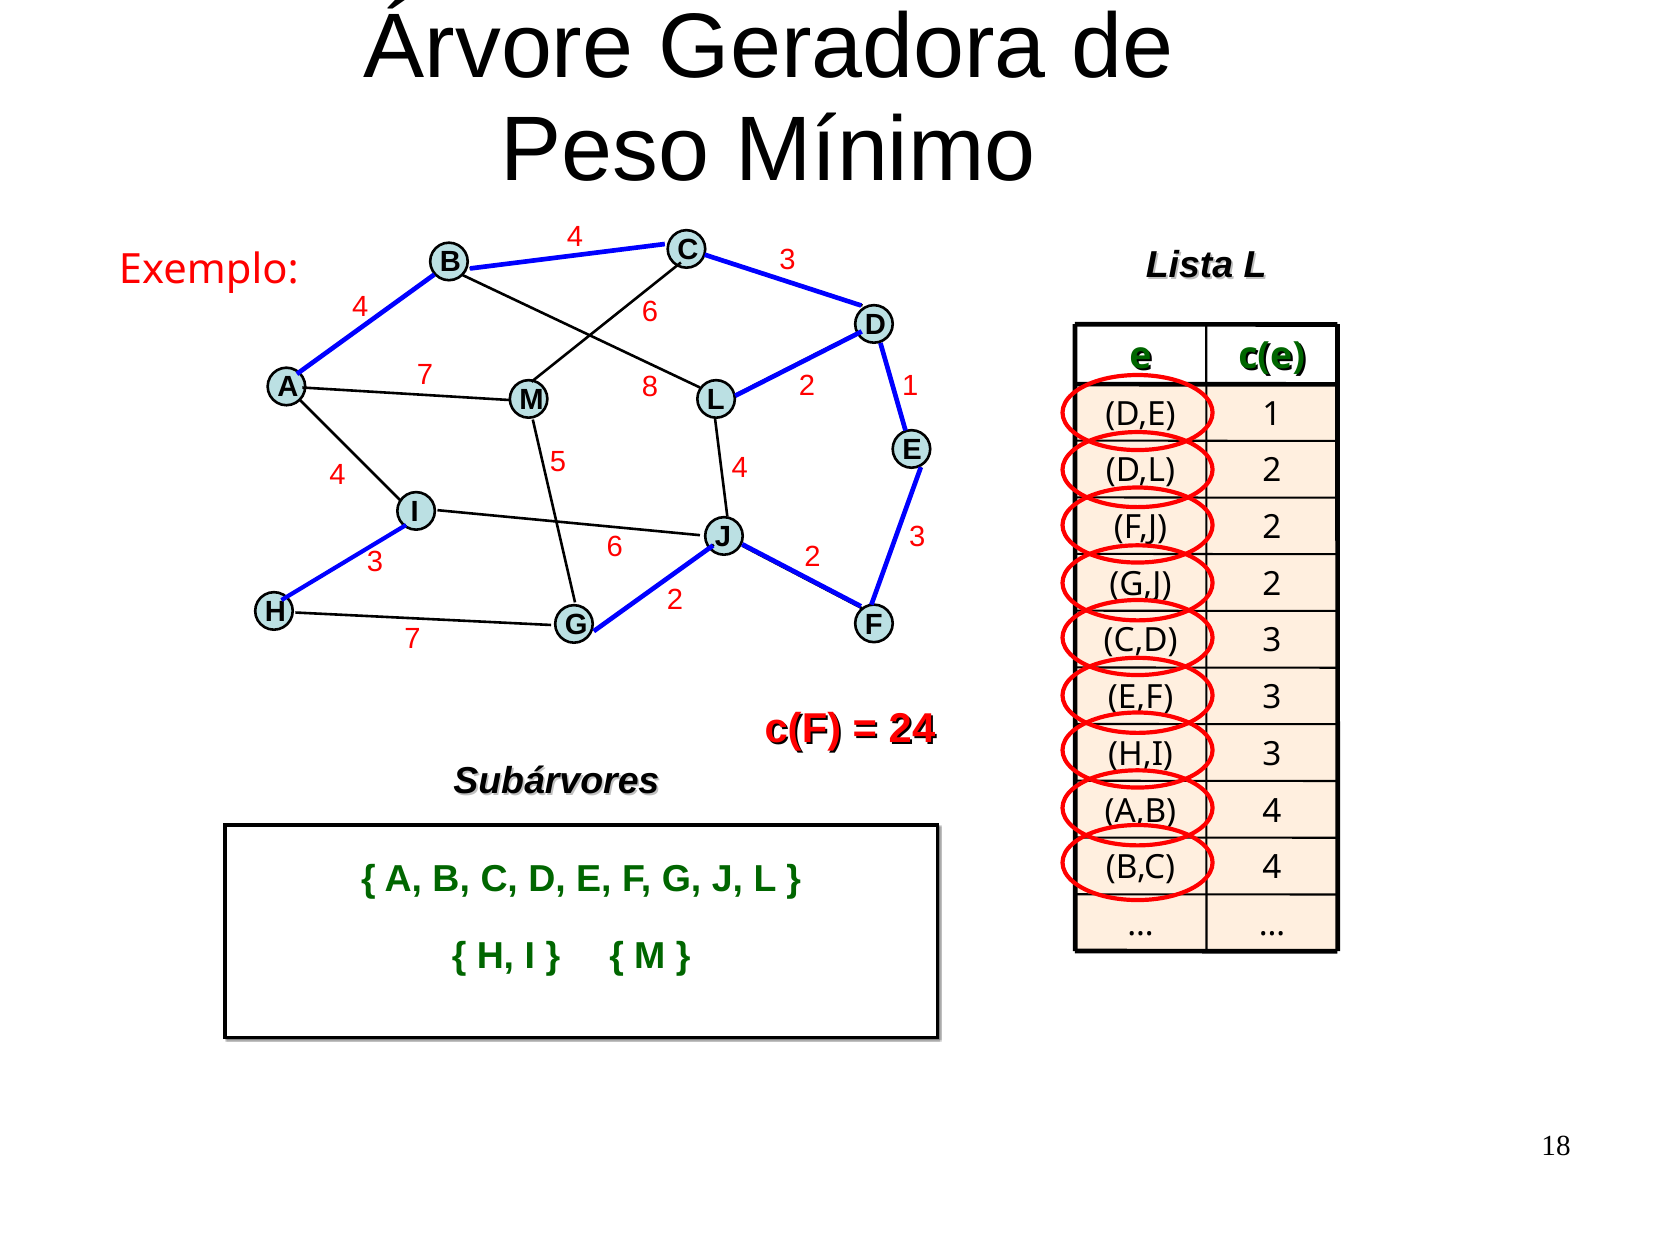

# Árvore Geradora de Peso Mínimo
4
	Exemplo:
C
3
Lista L
B
4
6
D
e
c(e)‏
(D,E)‏
1
(D,L)‏
2
(F,J)‏
2
(G,J)‏
2
(C,D)‏
3
(E,F)‏
3
(H,I)‏
3
(A,B)‏
4
(B,C)‏
4
…
…
7
2
1
A
8
M
L
E
5
4
4
I
J
3
6
2
3
2
H
G
F
7
c(F) = 1
c(F) = 3
c(F) = 5
c(F) = 7
c(F) = 10
c(F) = 13
c(F) = 16
c(F) = 20
c(F) = 24
Subárvores
{ A }
{ B }
{ C }
{ D }
{ E }
{ F }
{ G }
{ H }
{ I }
{ J }
{ L }
{ M }
{ A }
{ B }
{ C }
{ D, E }
{ F }
{ G }
{ H }
{ I }
{ J }
{ L }
{ M }
{ A }
{ B }
{ C }
{ D, E, L }
{ F }
{ G }
{ H }
{ I }
{ J }
{ M }
{ A }
{ B }
{ C }
{ D, E, L }
{ F, J }
{ G }
{ H }
{ I }
{ M }
{ A }
{ B }
{ C }
{ D, E, L }
{ F, G, J }
{ H }
{ I }
{ M }
{ A }
{ B }
{ C, D, E, L }
{ F, G, J }
{ H }
{ I }
{ M }
{ A }
{ B }
{ C, D, E, L, F, G, J }
{ H }
{ I }
{ M }
{ A }
{ B }
{ C, D, E, L, F, G, J }
{ H, I }
{ M }
{ A, B }
{ C, D, E, L, F, G, J }
{ H, I }
{ M }
{ A, B, C, D, E, F, G, J, L }
{ H, I }
{ M }
18